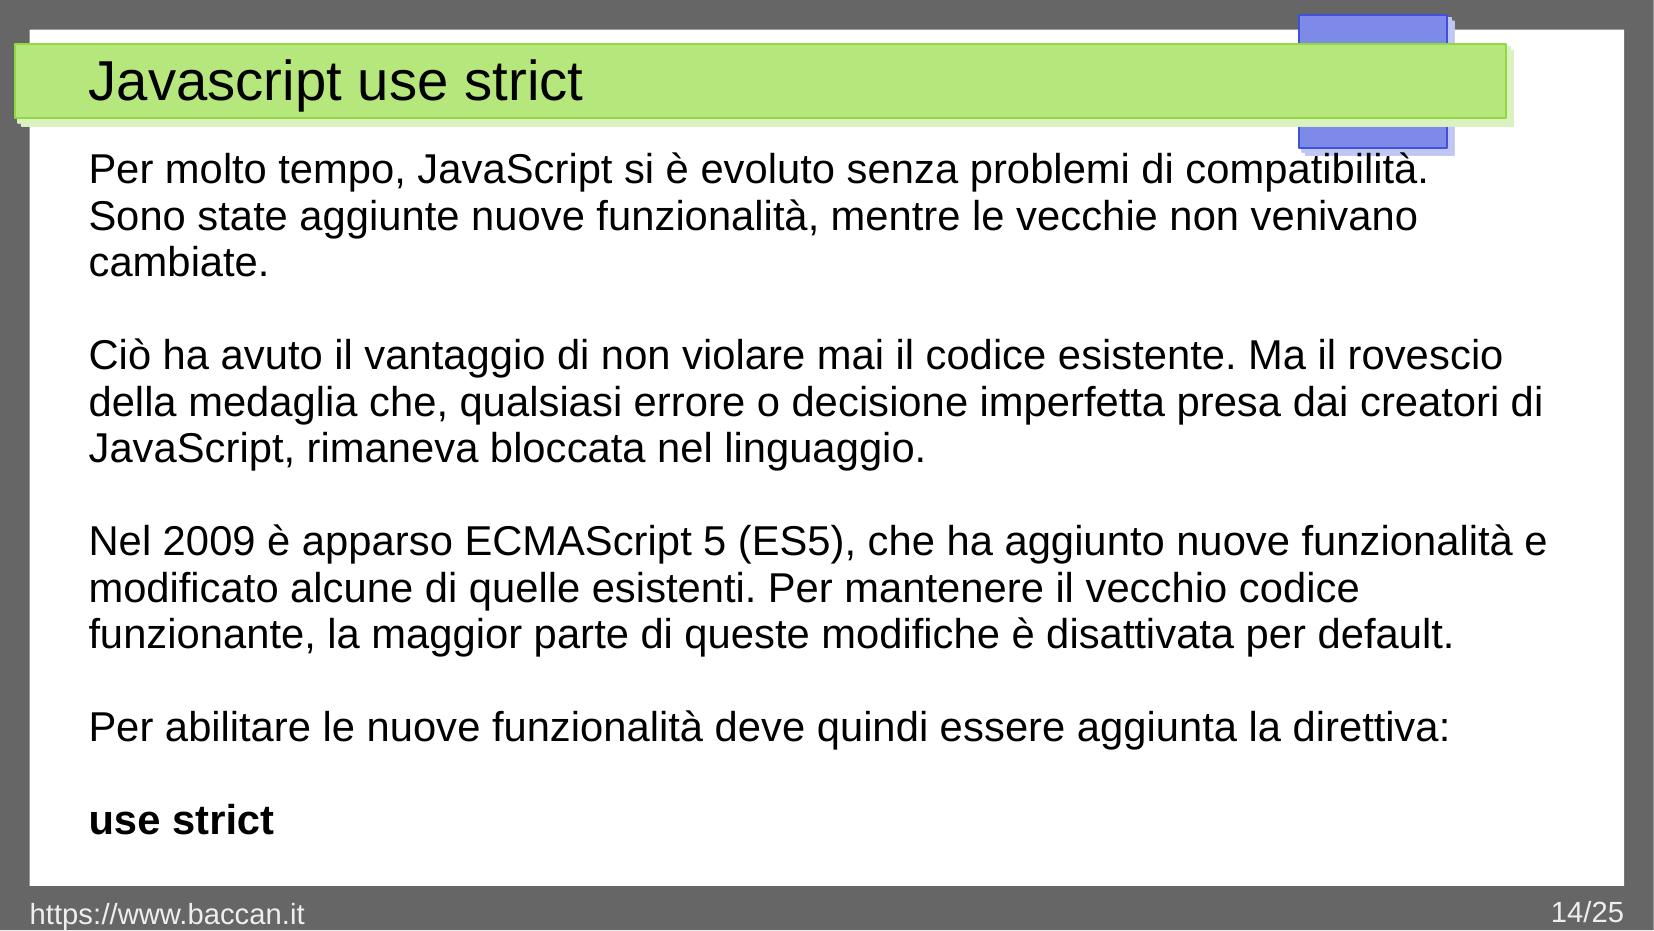

# Javascript use strict
Per molto tempo, JavaScript si è evoluto senza problemi di compatibilità.
Sono state aggiunte nuove funzionalità, mentre le vecchie non venivano cambiate.
Ciò ha avuto il vantaggio di non violare mai il codice esistente. Ma il rovescio della medaglia che, qualsiasi errore o decisione imperfetta presa dai creatori di JavaScript, rimaneva bloccata nel linguaggio.
Nel 2009 è apparso ECMAScript 5 (ES5), che ha aggiunto nuove funzionalità e modificato alcune di quelle esistenti. Per mantenere il vecchio codice funzionante, la maggior parte di queste modifiche è disattivata per default.
Per abilitare le nuove funzionalità deve quindi essere aggiunta la direttiva:
use strict
14
https://www.baccan.it